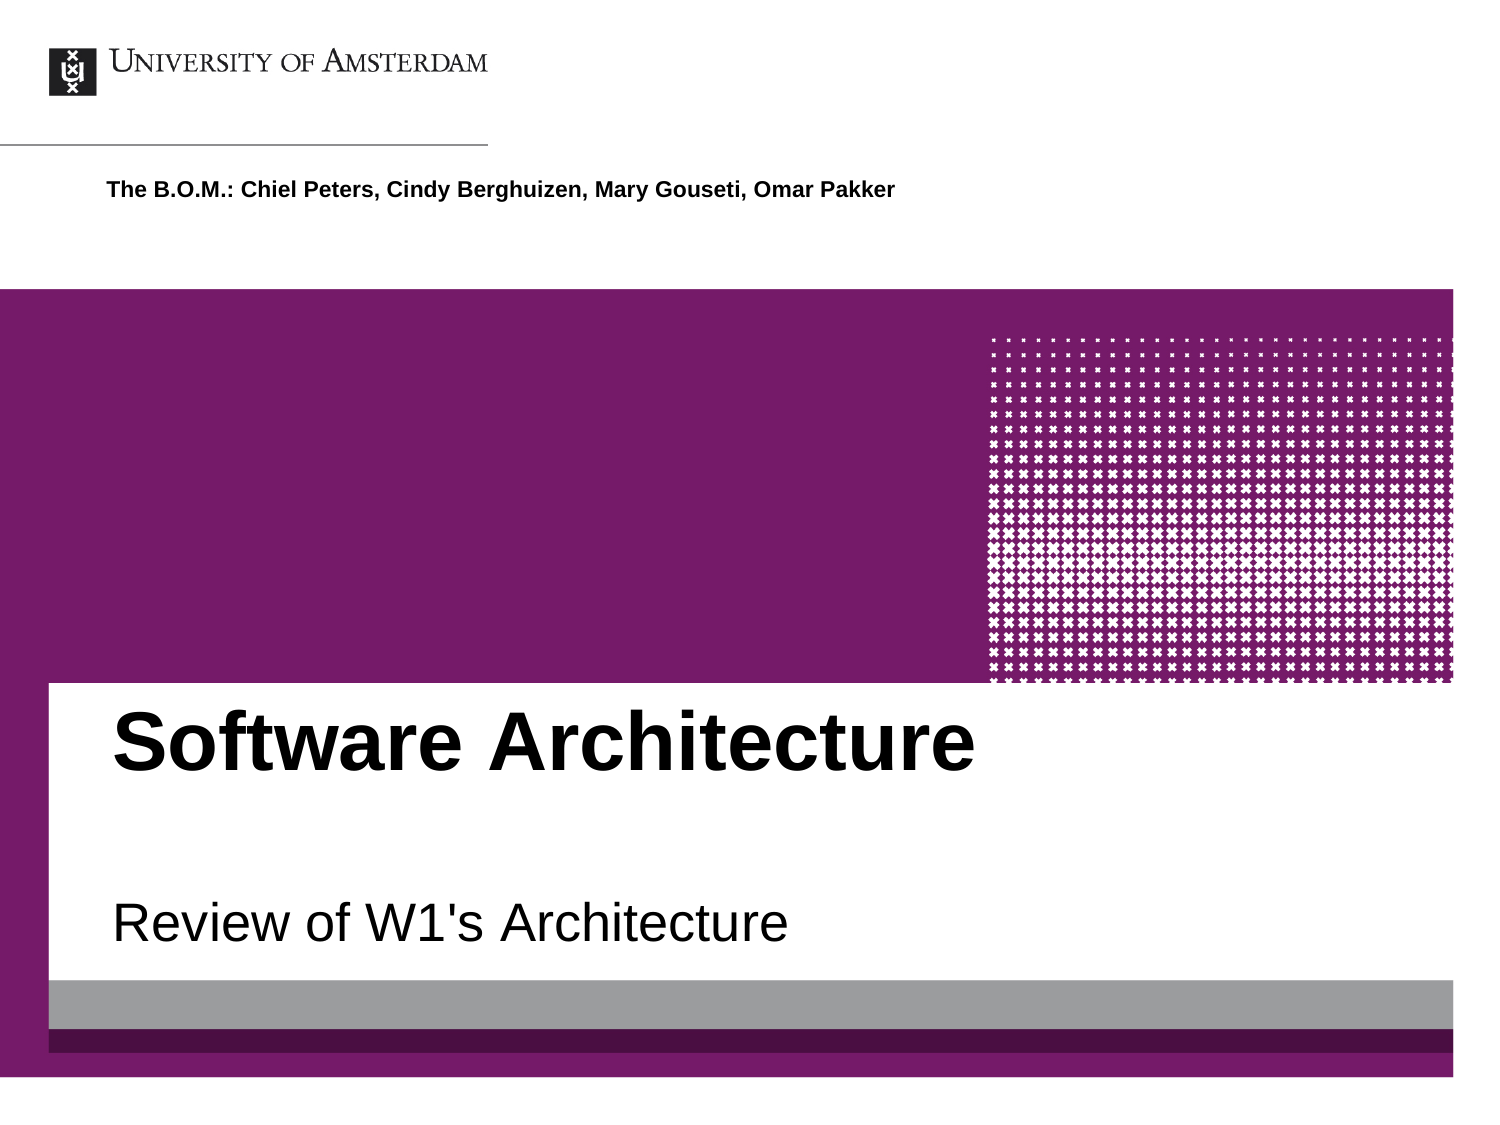

The B.O.M.: Chiel Peters, Cindy Berghuizen, Mary Gouseti, Omar Pakker
Software Architecture
Review of W1's Architecture